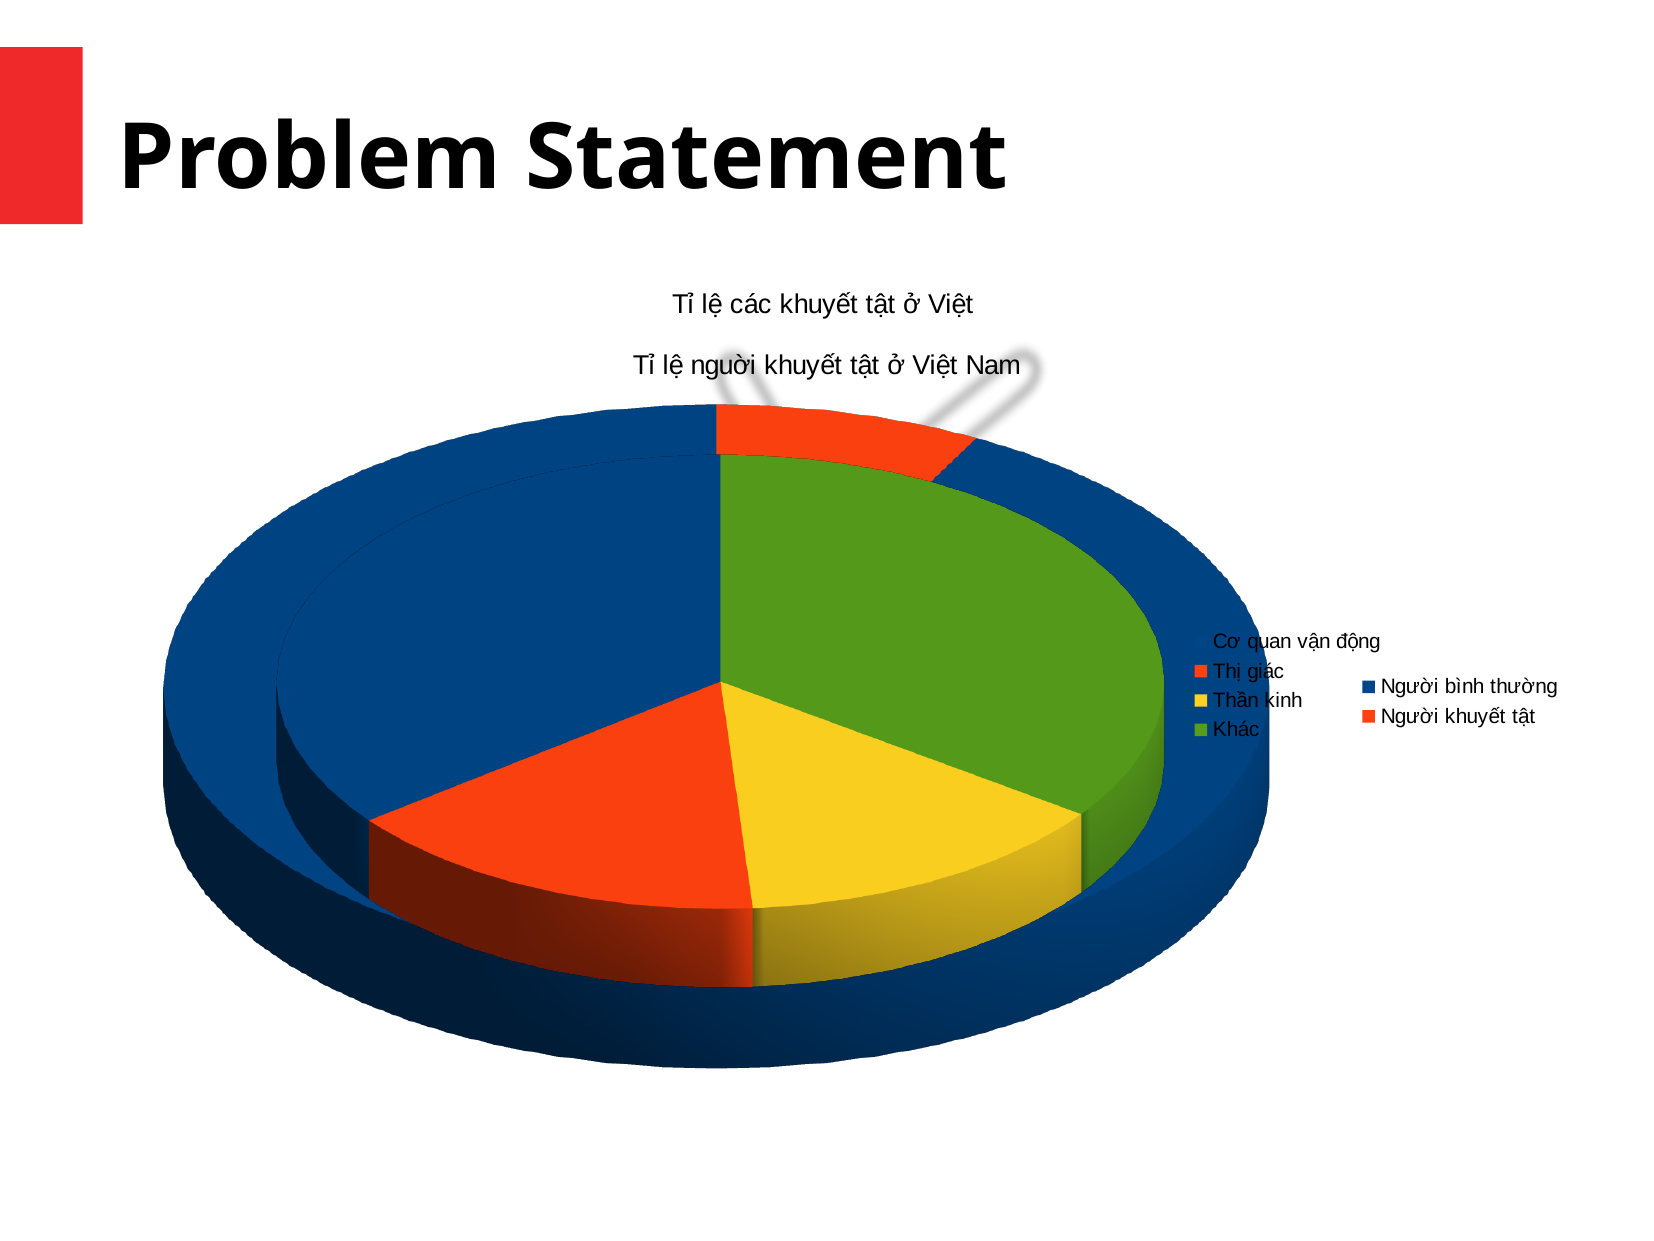

# Problem Statement
[unsupported chart]
[unsupported chart]
2